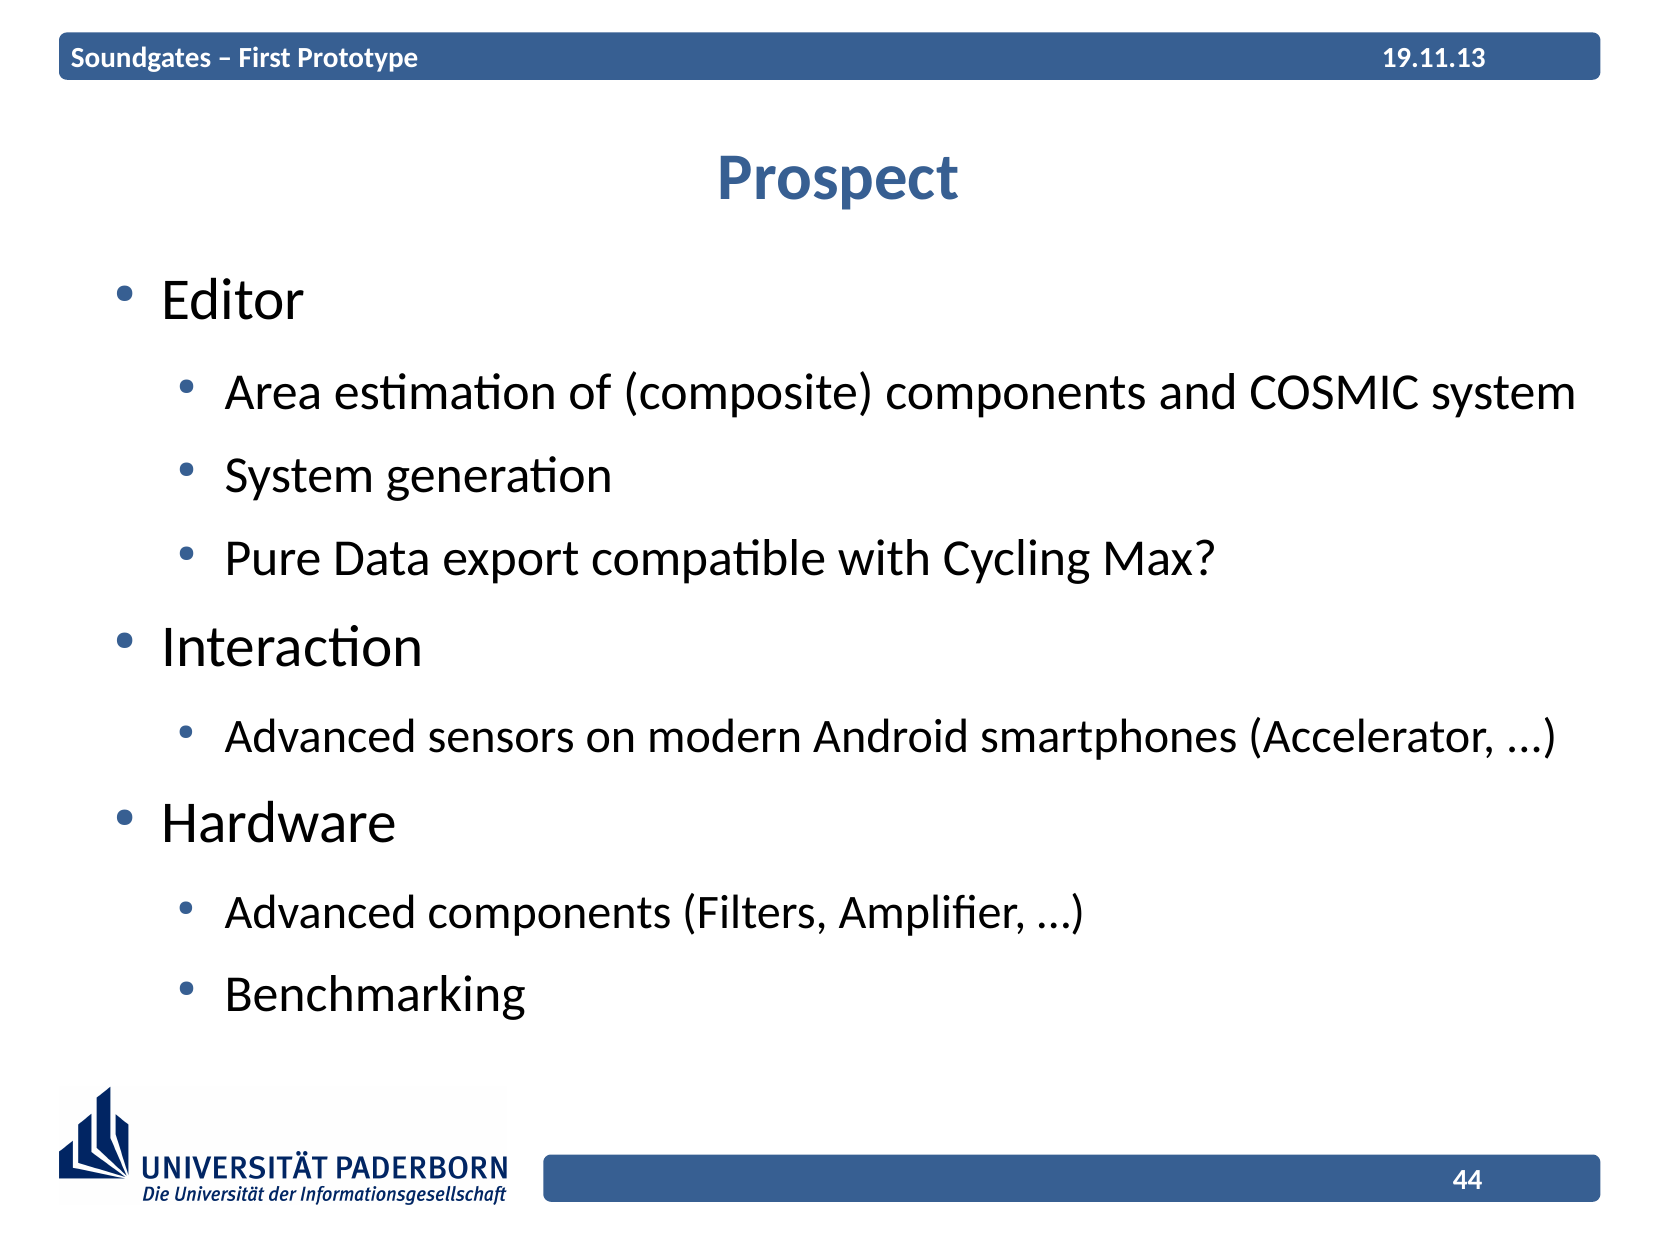

Soundgates – First Prototype
19.11.13
# Prospect
Editor
Area estimation of (composite) components and COSMIC system
System generation
Pure Data export compatible with Cycling Max?
Interaction
Advanced sensors on modern Android smartphones (Accelerator, ...)
Hardware
Advanced components (Filters, Amplifier, …)
Benchmarking